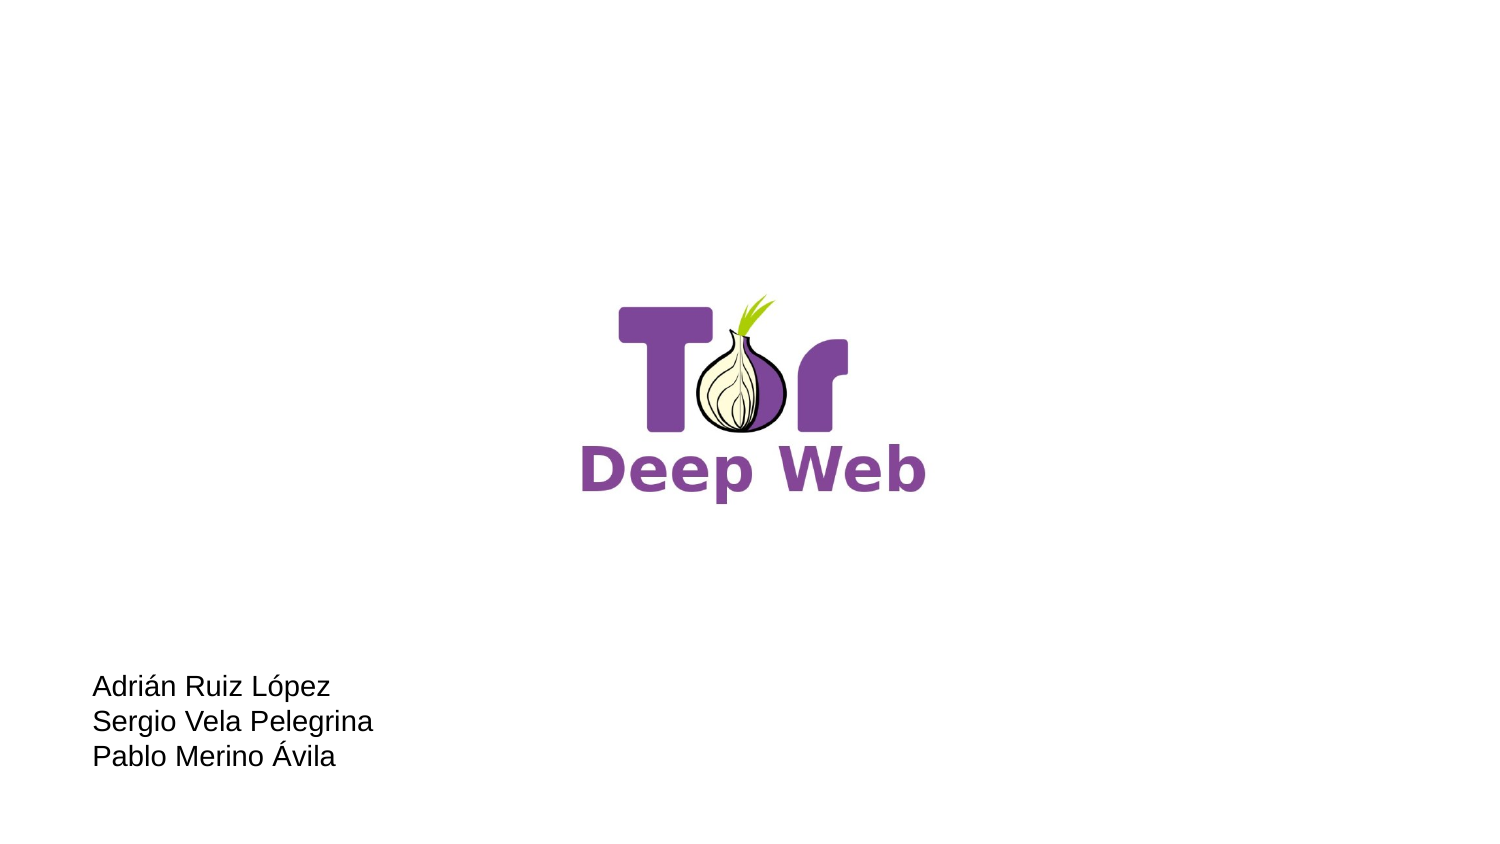

Adrián Ruiz López
Sergio Vela Pelegrina
Pablo Merino Ávila